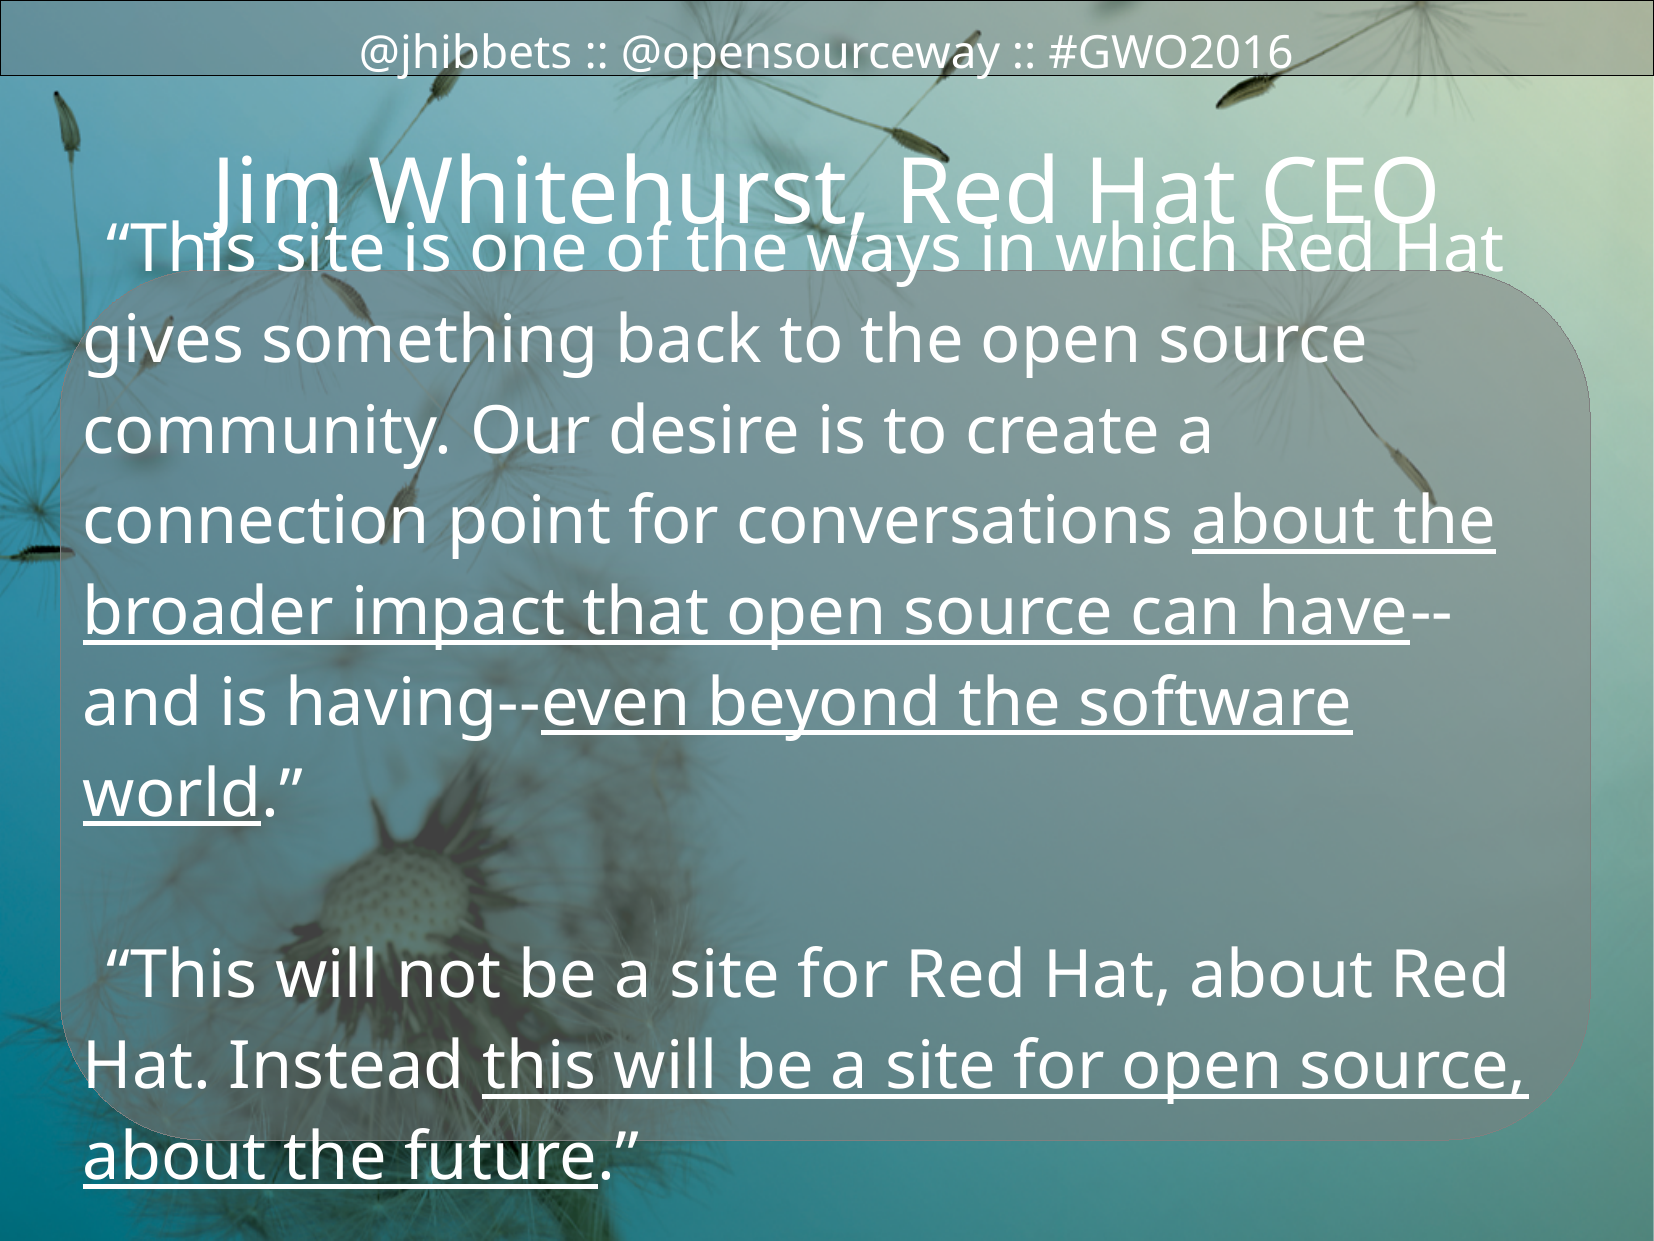

# Jim Whitehurst, Red Hat CEO
“This site is one of the ways in which Red Hat gives something back to the open source community. Our desire is to create a connection point for conversations about the broader impact that open source can have--and is having--even beyond the software world.”
“This will not be a site for Red Hat, about Red Hat. Instead this will be a site for open source, about the future.”